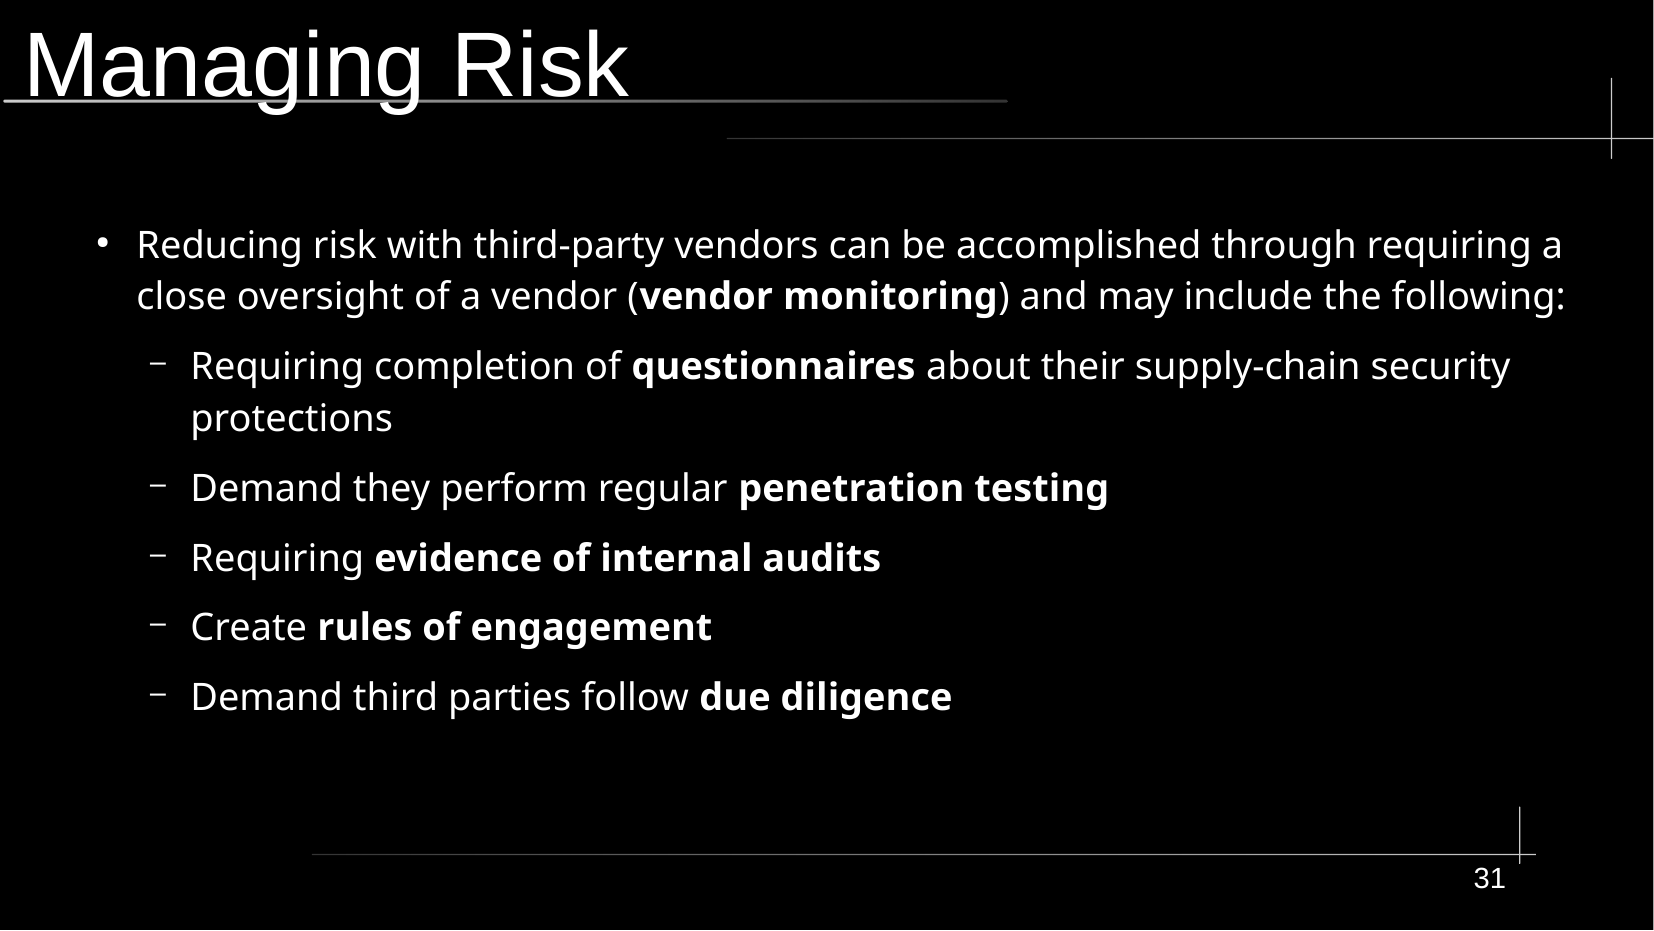

# Managing Risk
Reducing risk with third-party vendors can be accomplished through requiring a close oversight of a vendor (vendor monitoring) and may include the following:
Requiring completion of questionnaires about their supply-chain security protections
Demand they perform regular penetration testing
Requiring evidence of internal audits
Create rules of engagement
Demand third parties follow due diligence
31